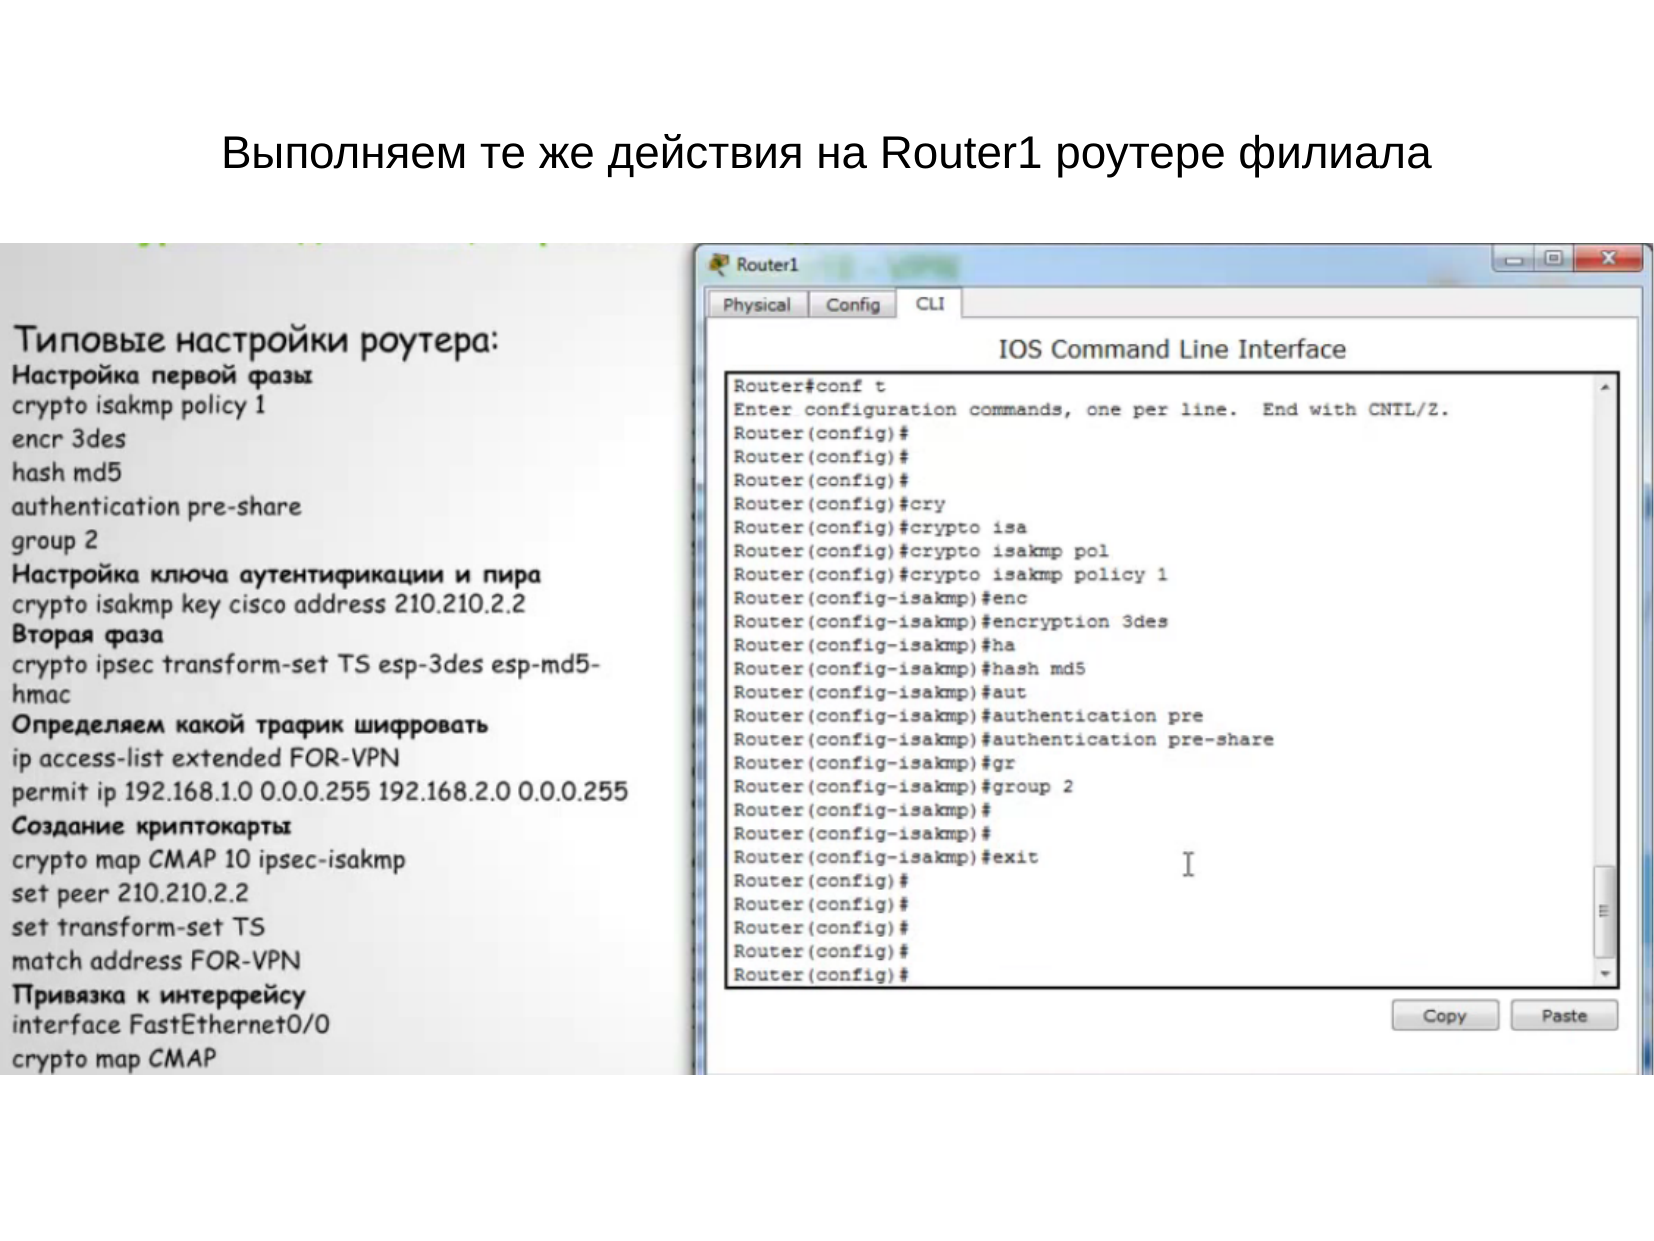

# Выполняем те же действия на Router1 роутере филиала